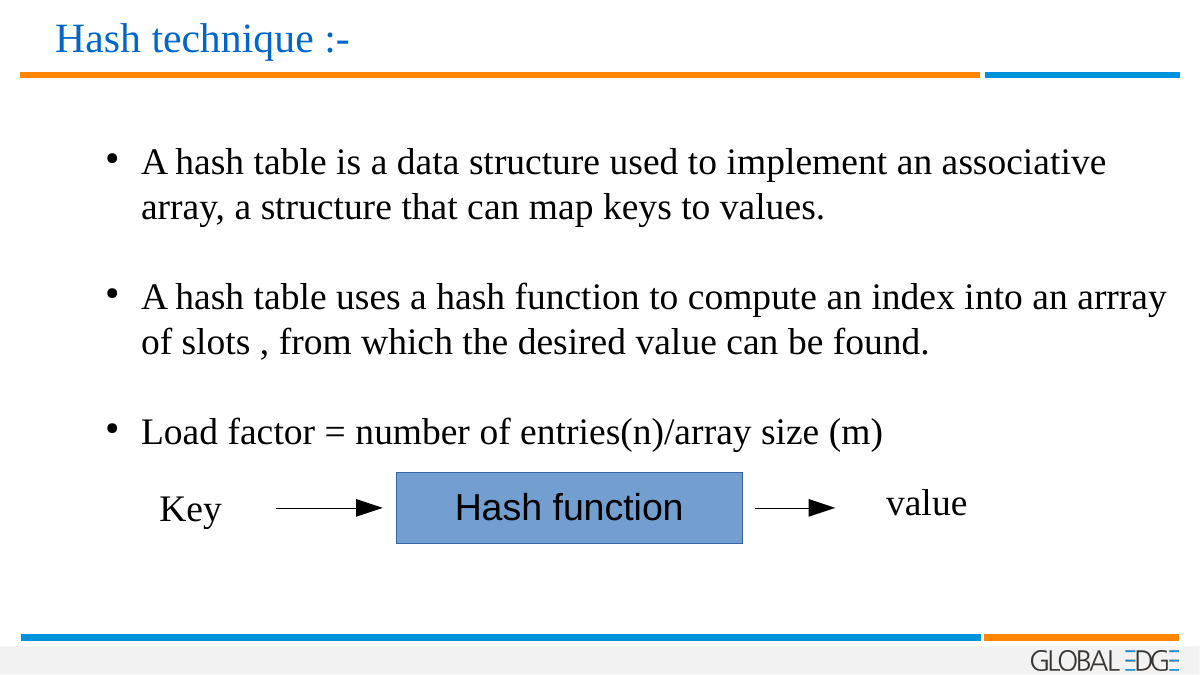

Hash technique :-
A hash table is a data structure used to implement an associative array, a structure that can map keys to values.
A hash table uses a hash function to compute an index into an arrray of slots , from which the desired value can be found.
Load factor = number of entries(n)/array size (m)
Hash function
 value
	Key